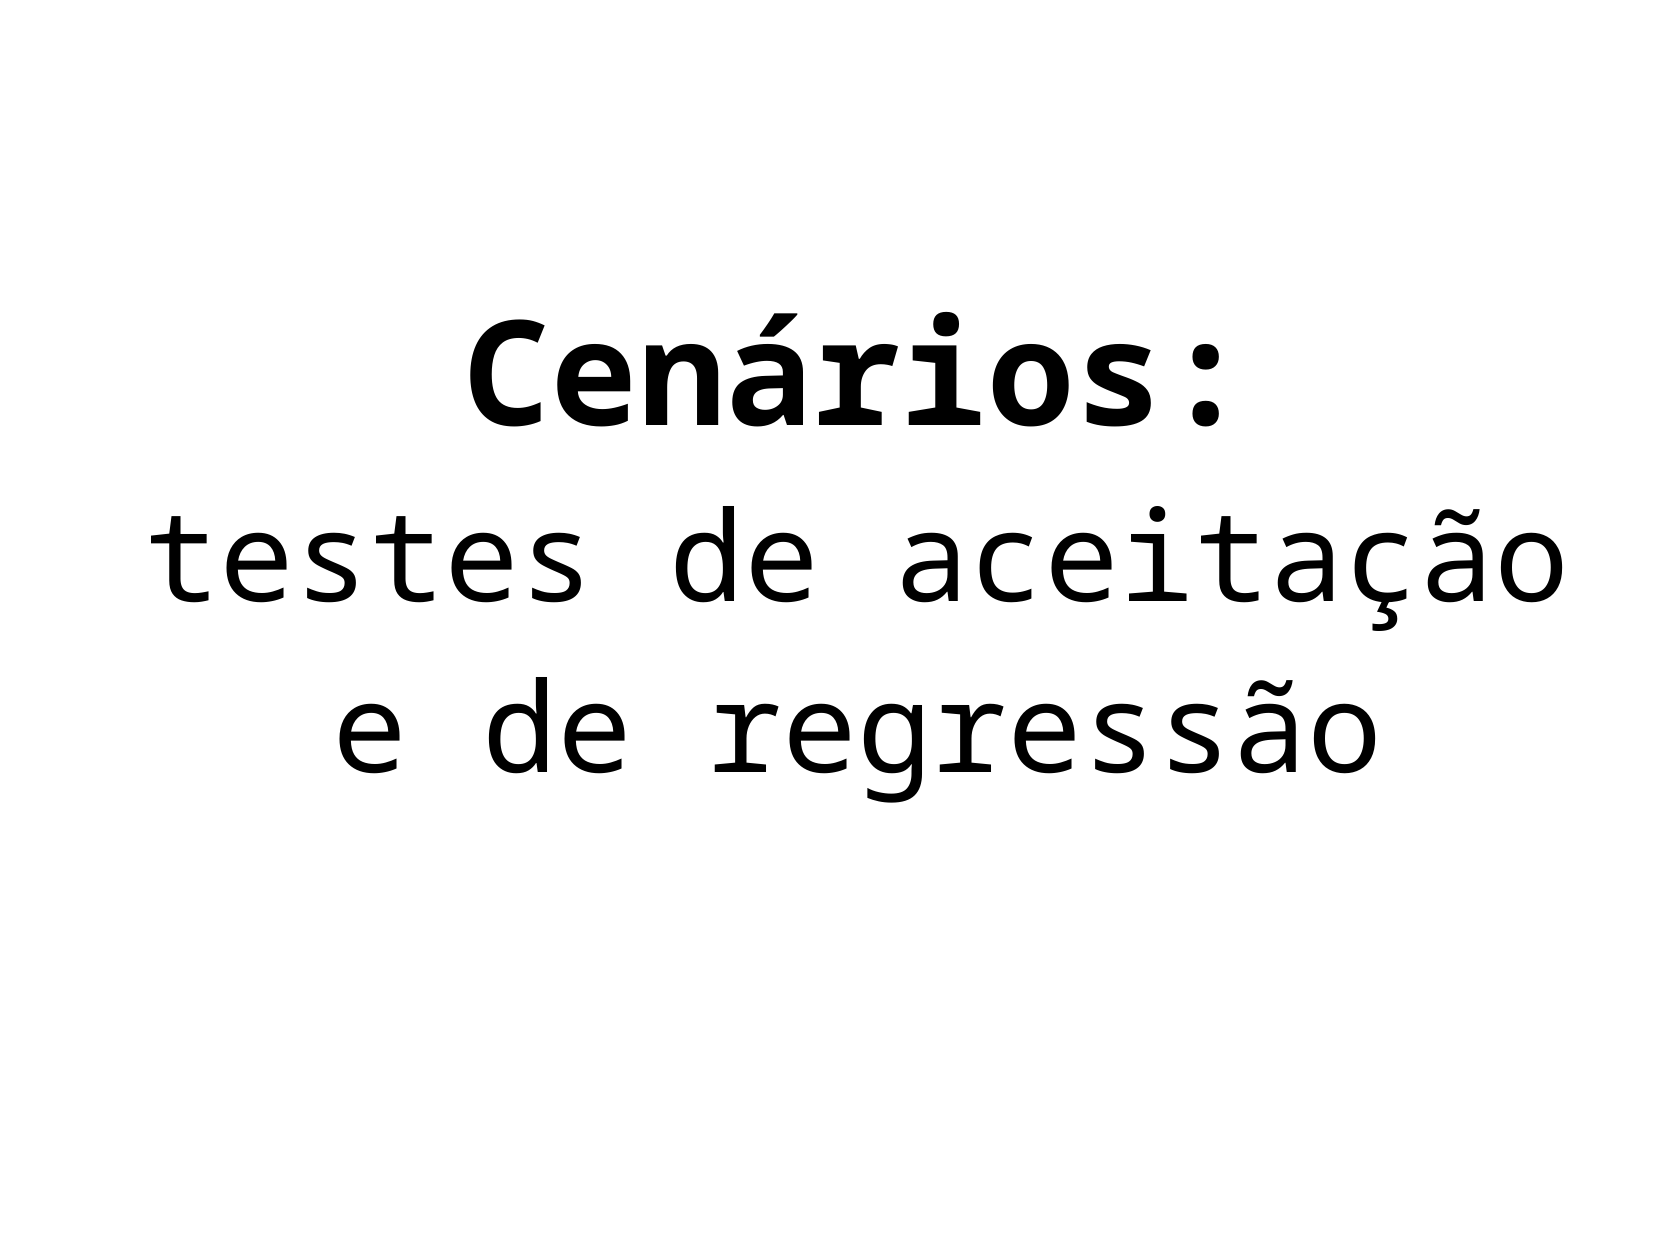

Cenários:
testes de aceitação e de regressão